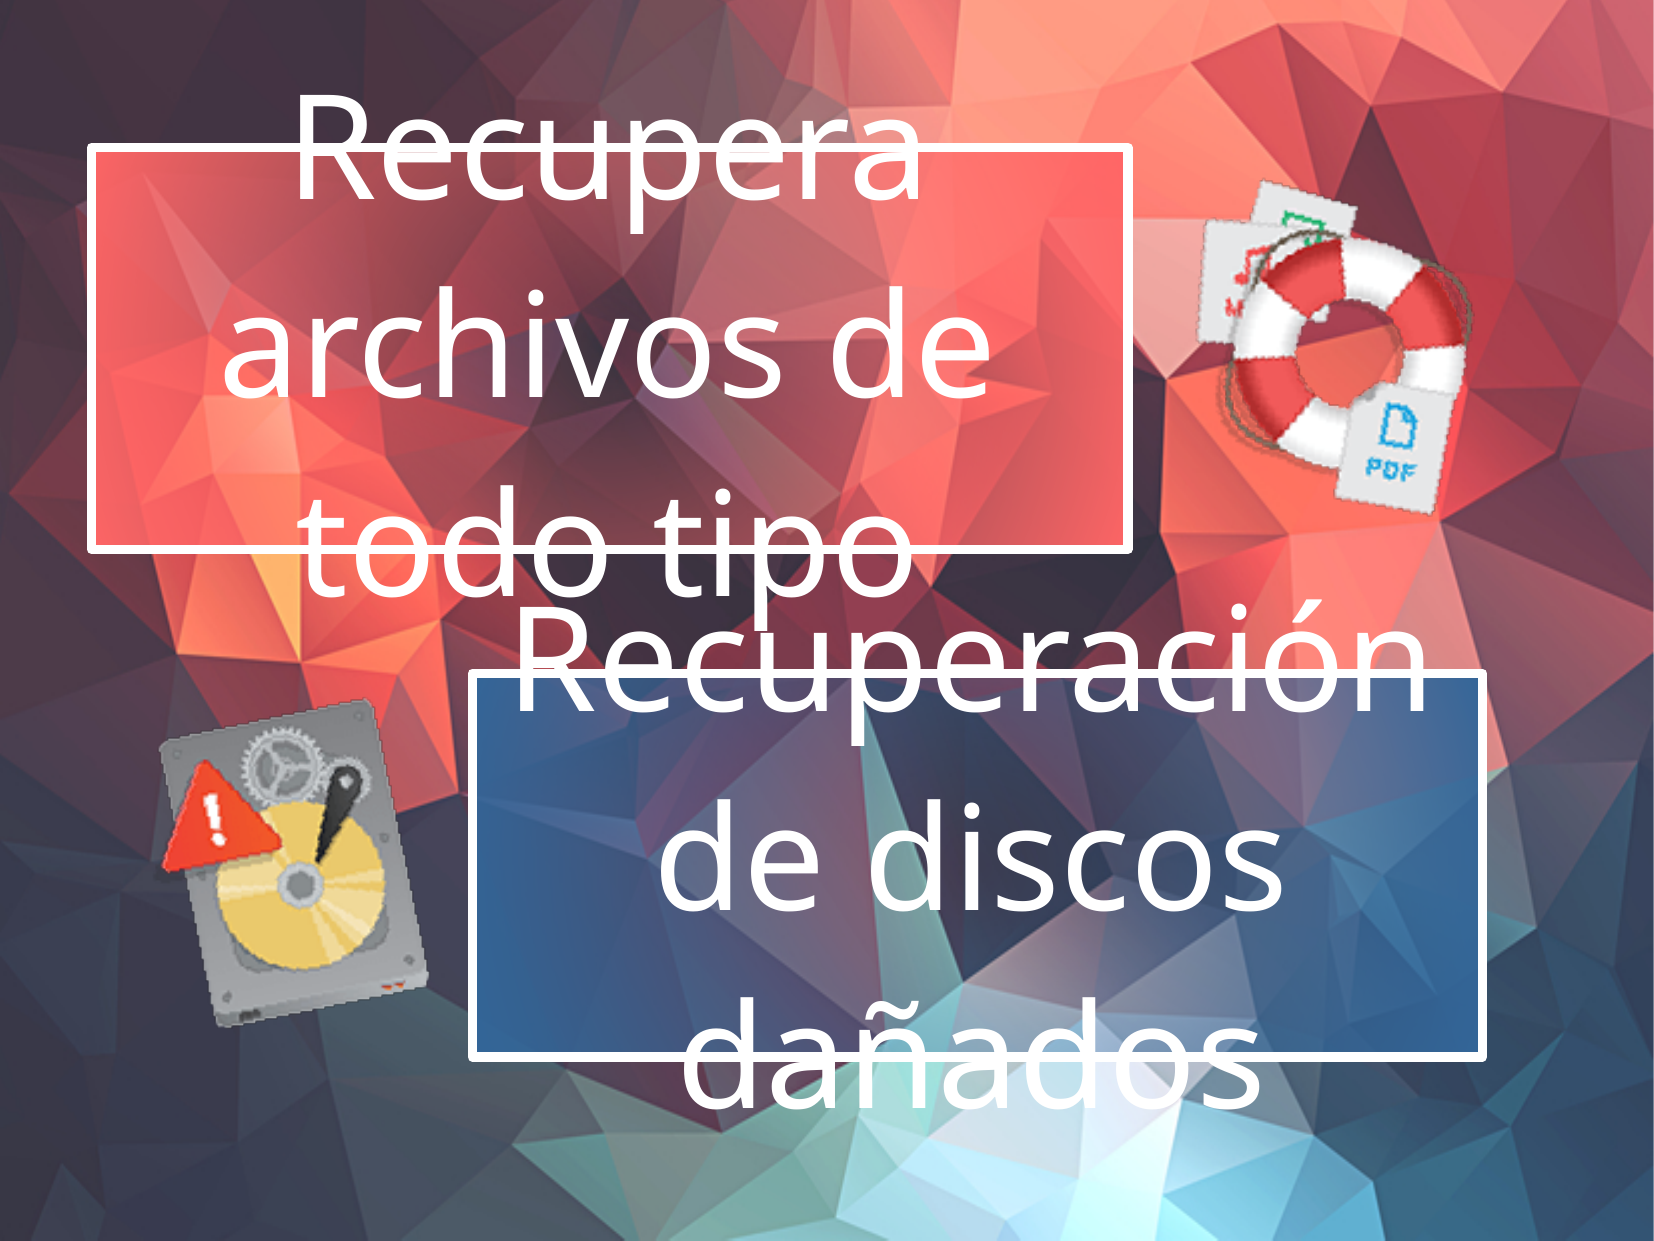

Recupera archivos de todo tipo
# Recuperación de discos dañados